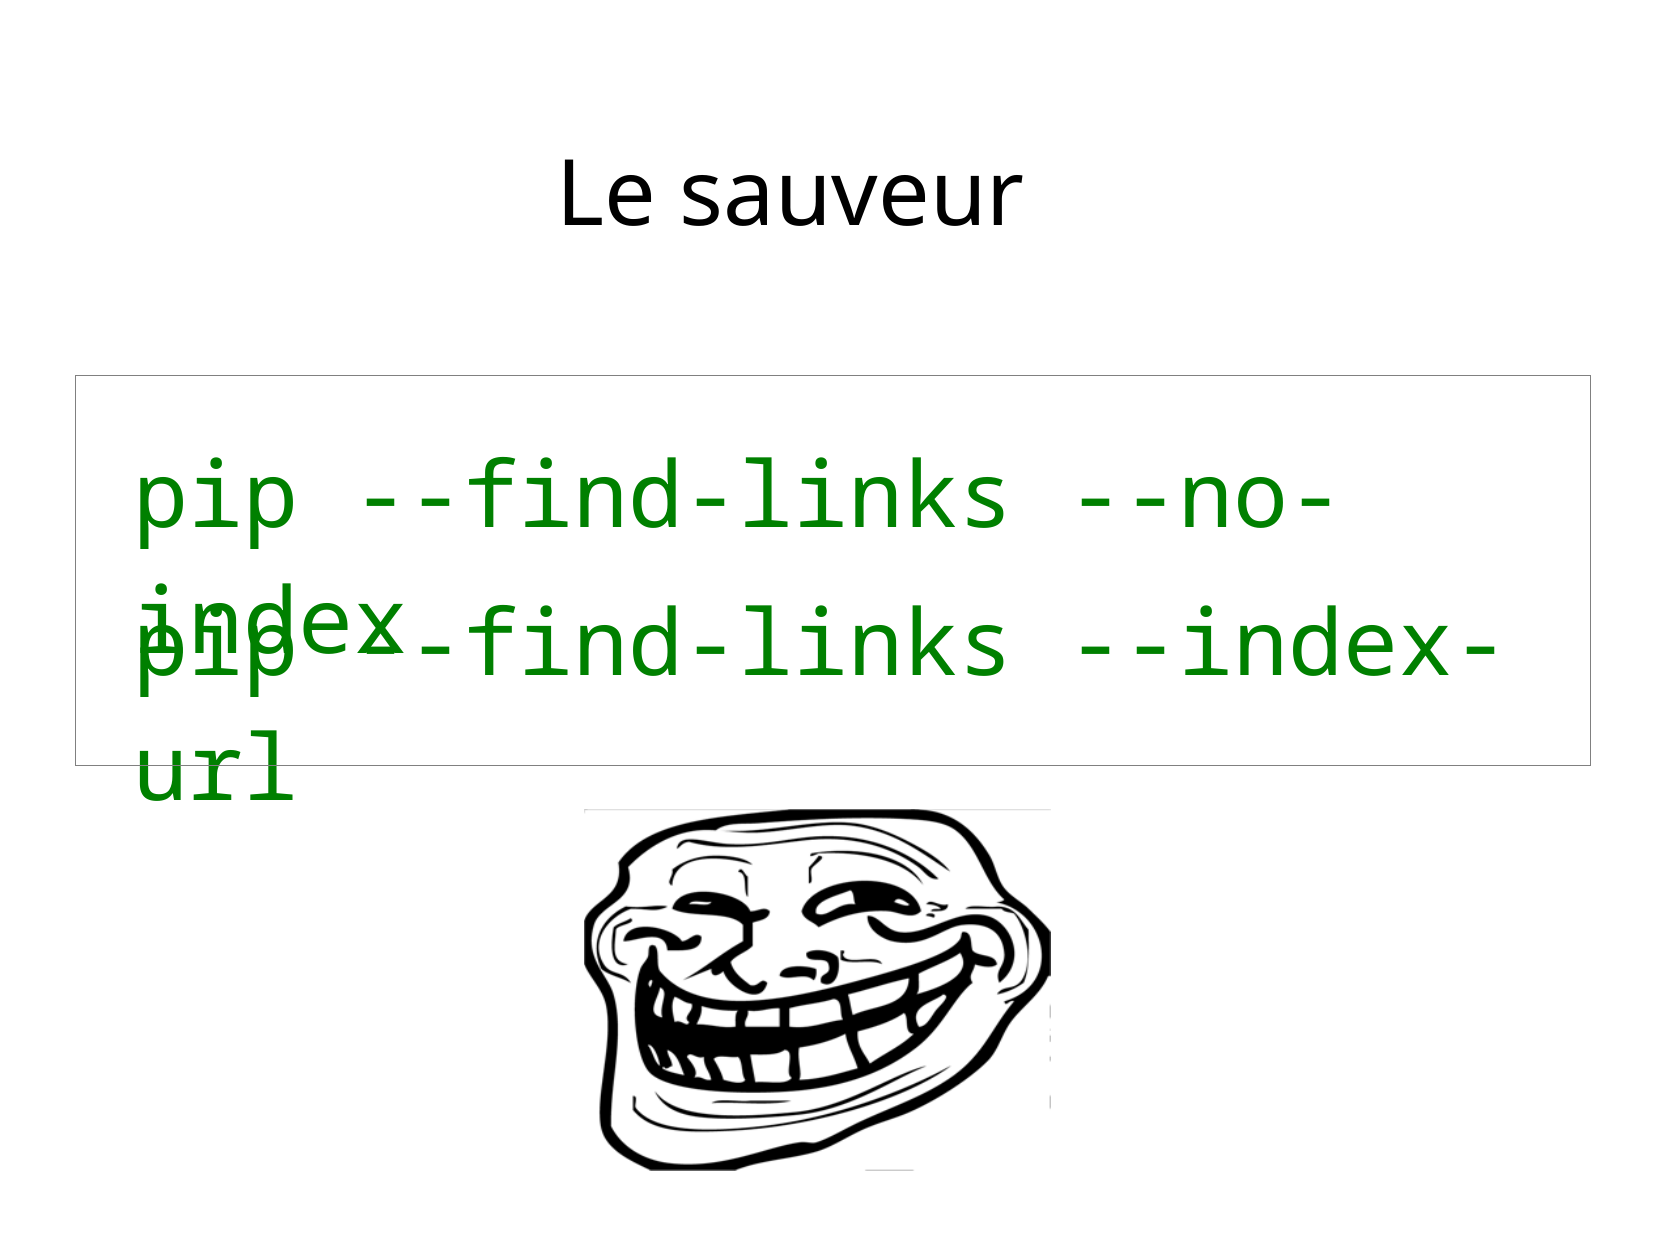

Le sauveur
pip --find-links --no-index
pip --find-links --index-url